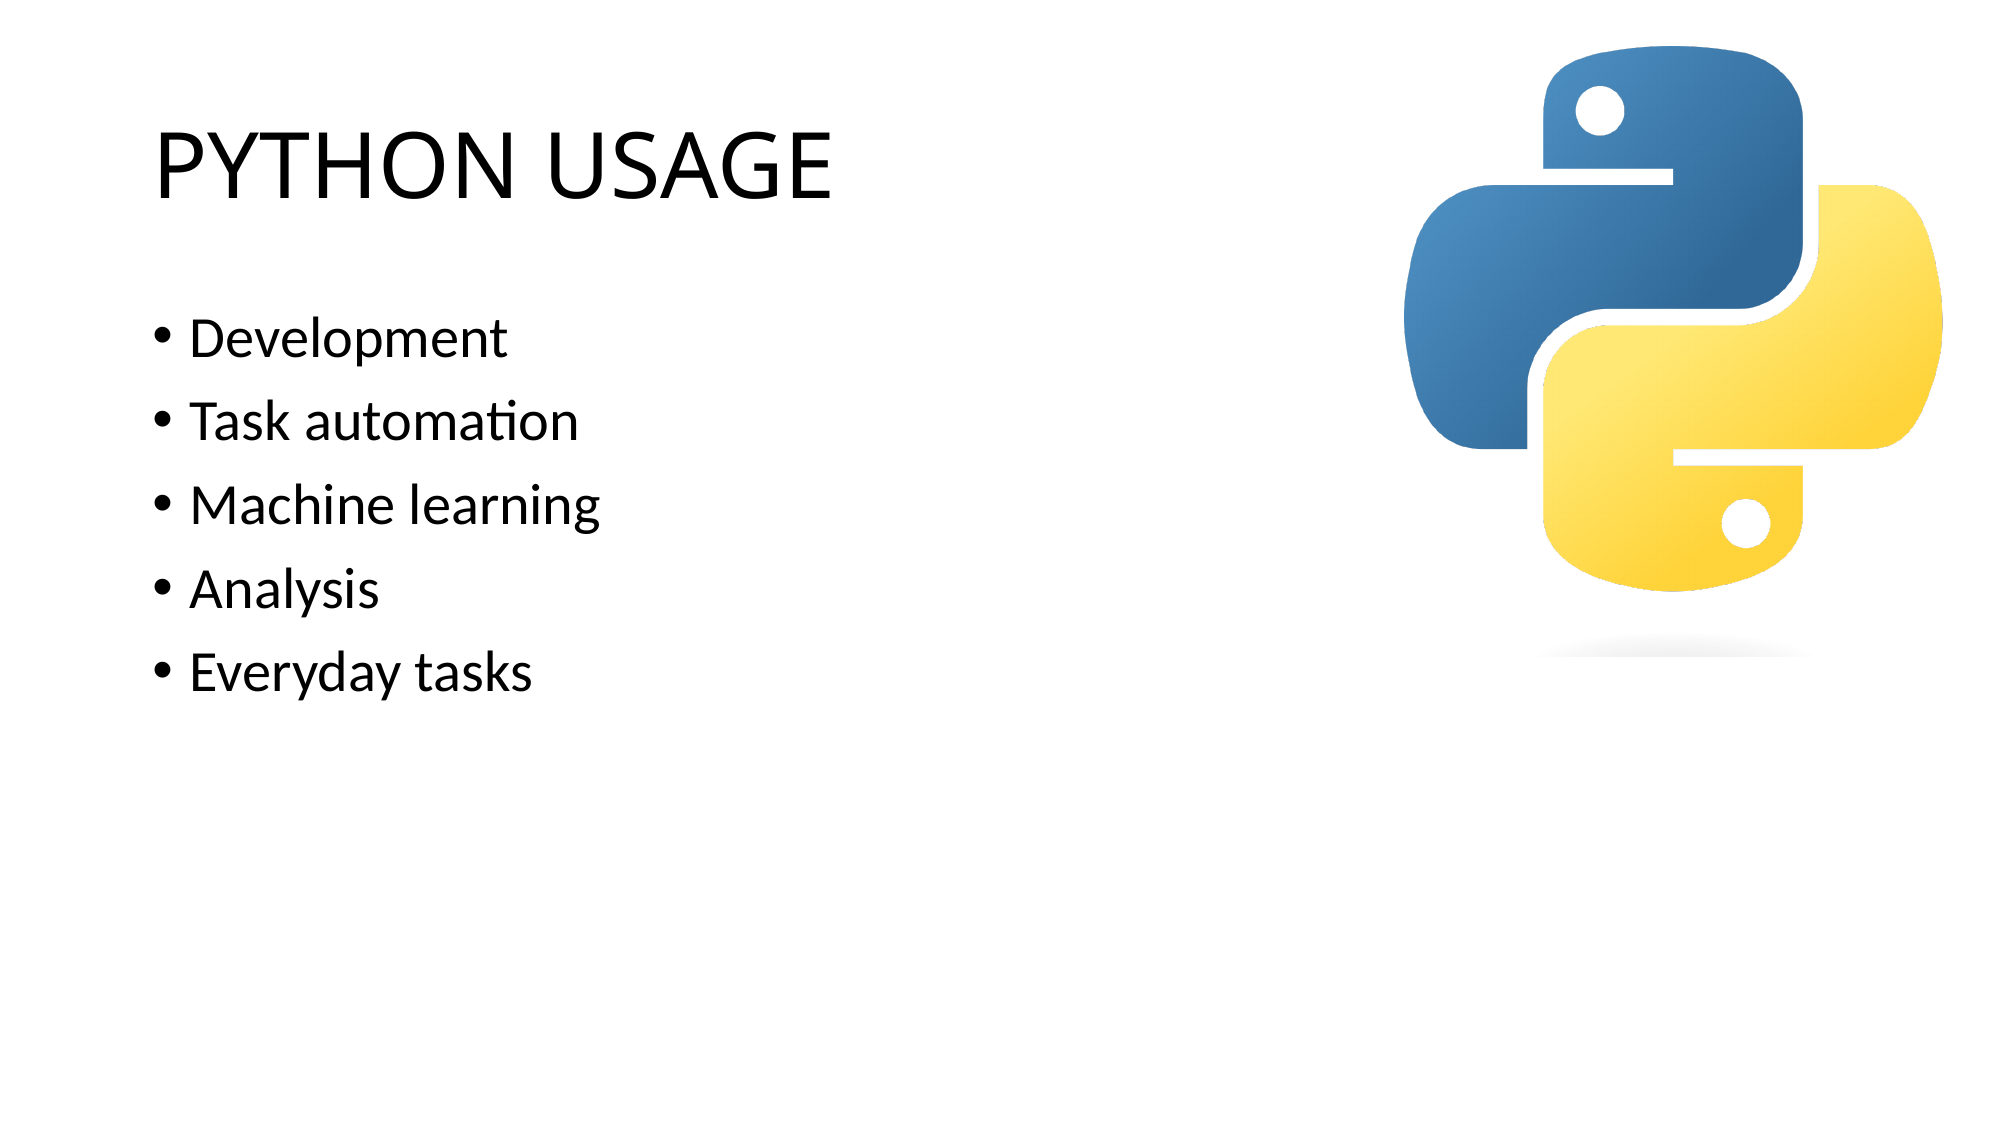

# PYTHON USAGE
Development
Task automation
Machine learning
Analysis
Everyday tasks